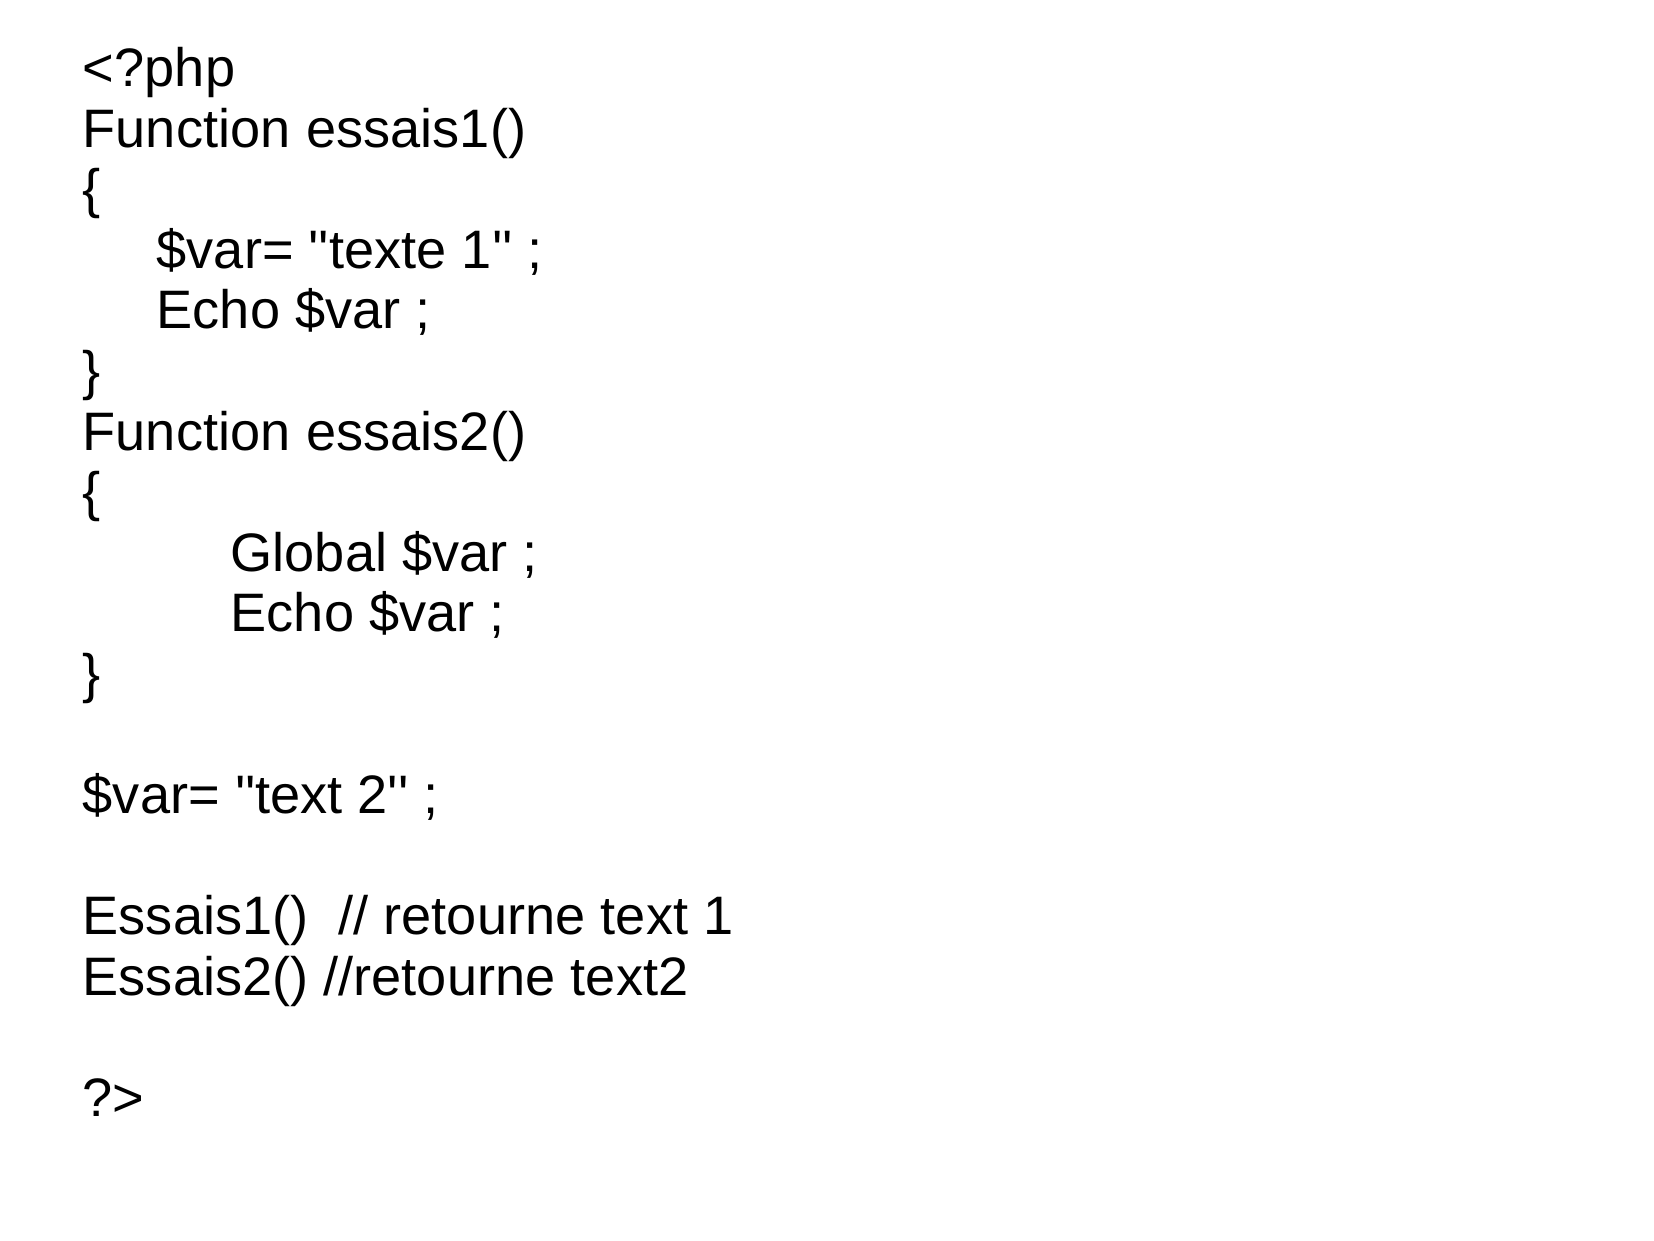

# <?php
Function essais1()
{
	$var= ''texte 1'' ;
	Echo $var ;
}
Function essais2()
{
		Global $var ;
		Echo $var ;
}
$var= ''text 2'' ;
Essais1() // retourne text 1
Essais2() //retourne text2
?>